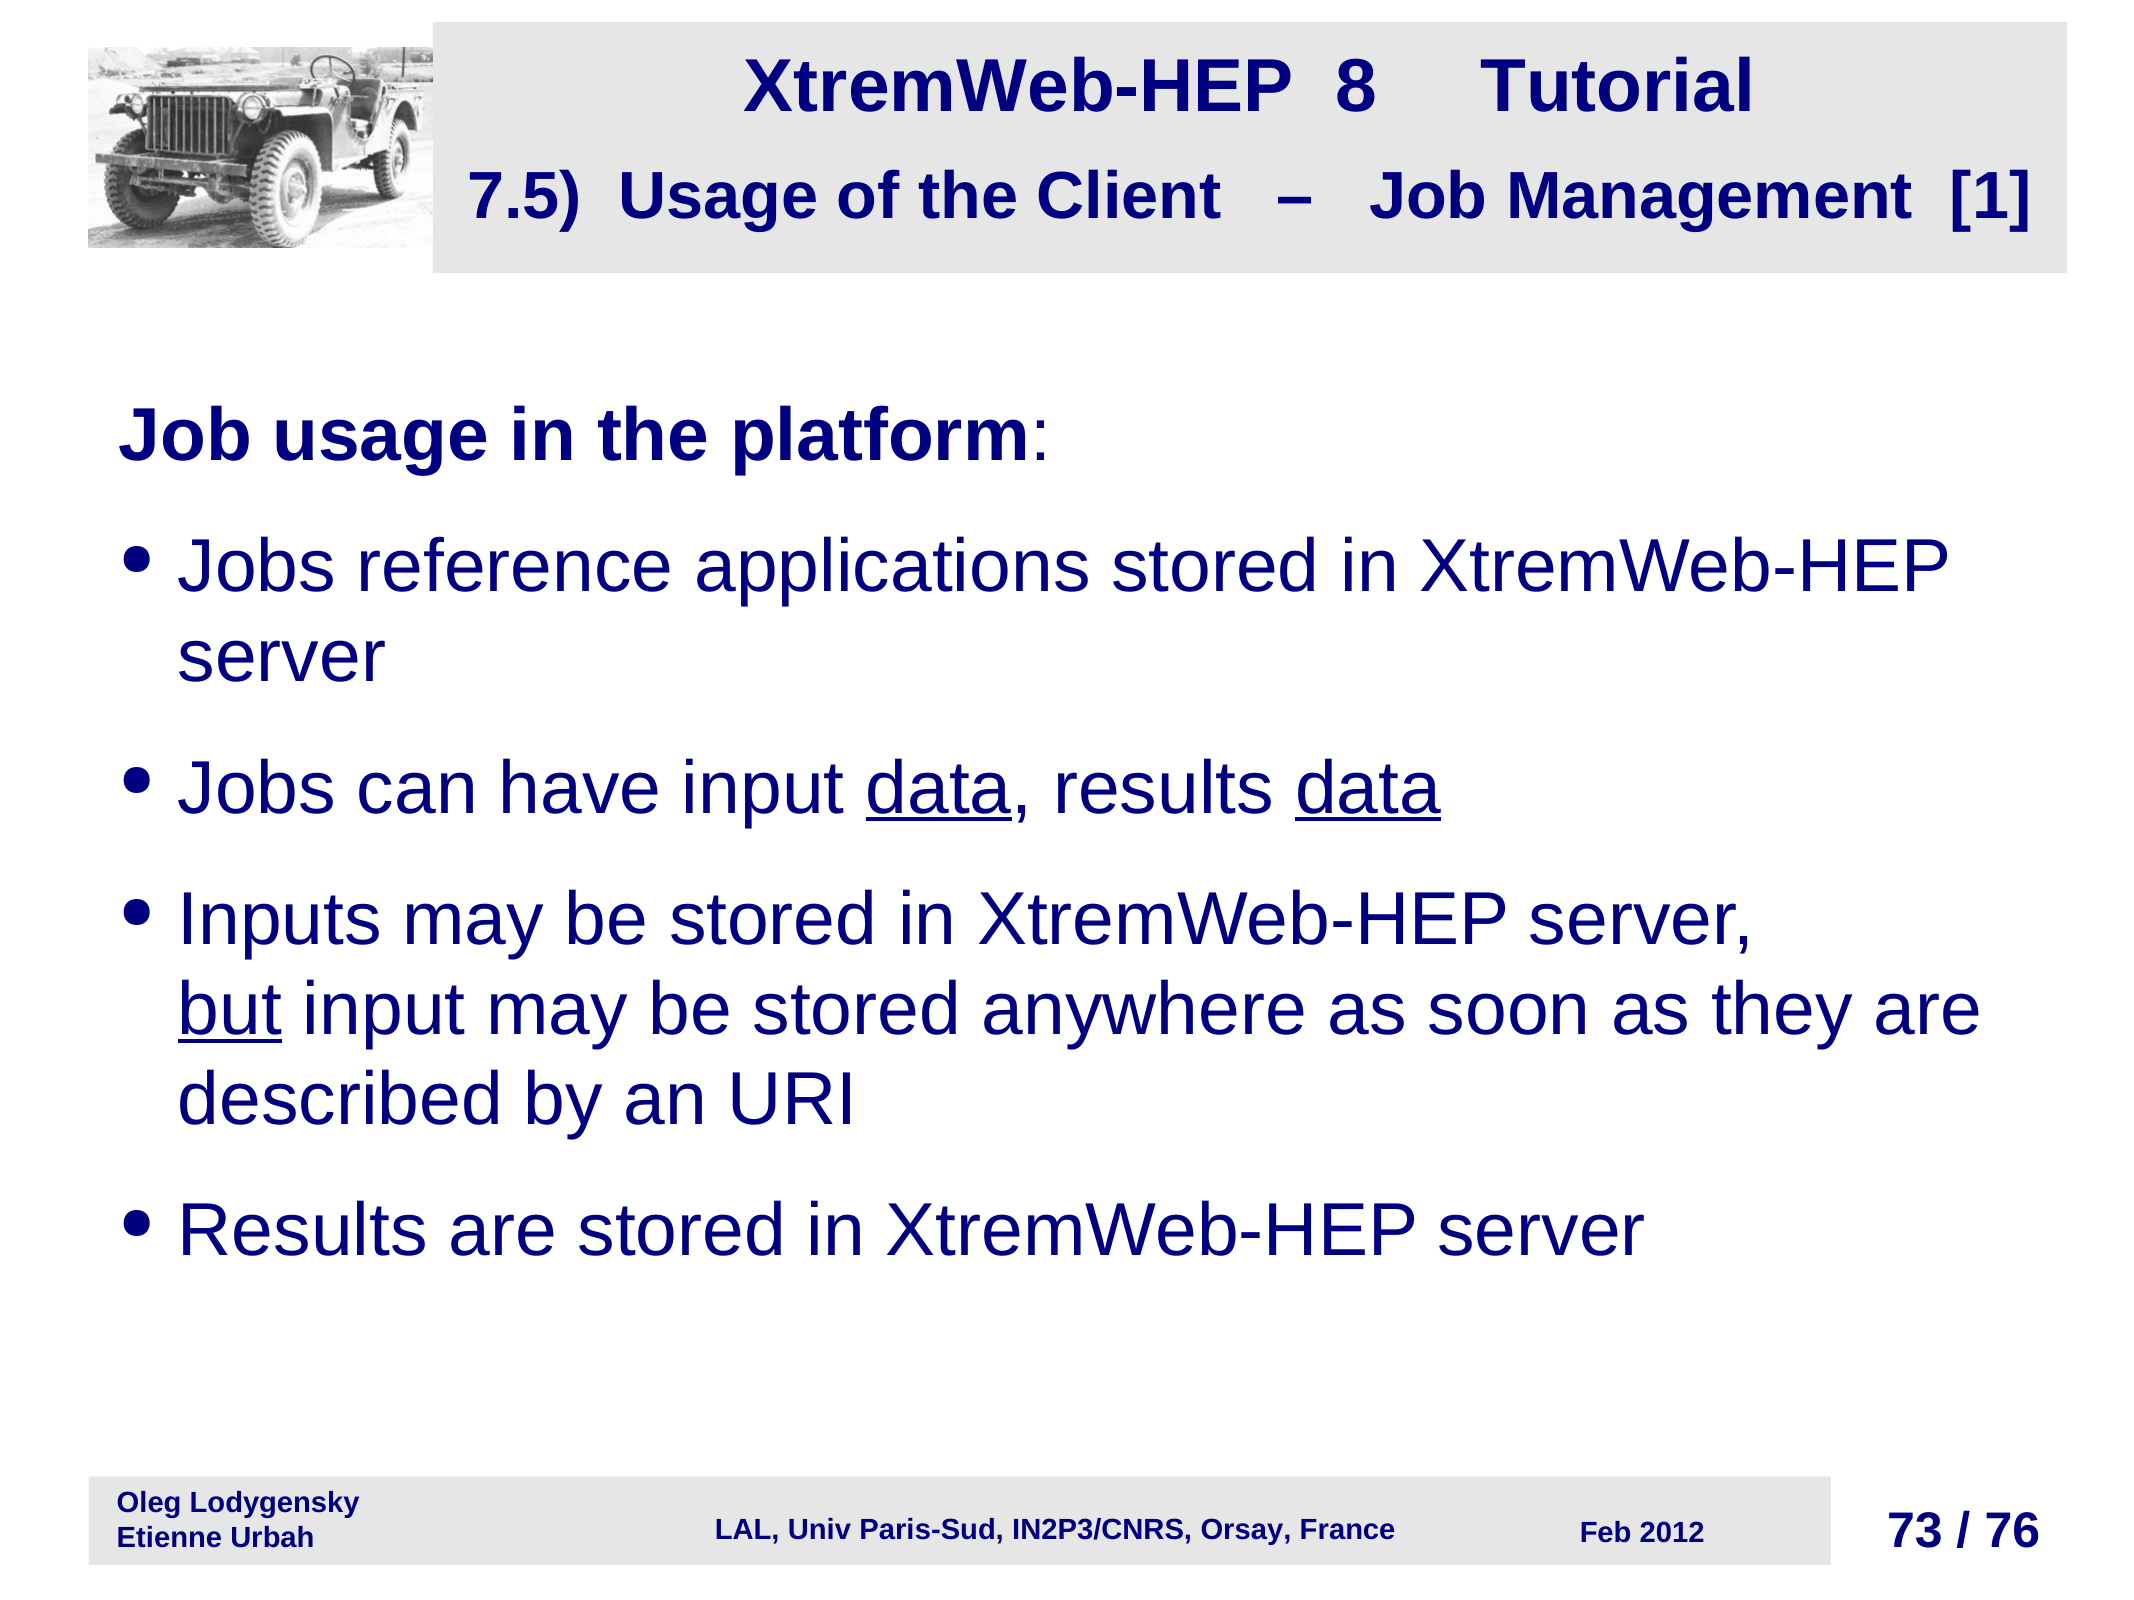

7.5) Usage of the Client – Job Management [1]
# Job usage in the platform:
Jobs reference applications stored in XtremWeb-HEP server
Jobs can have input data, results data
Inputs may be stored in XtremWeb-HEP server,
but input may be stored anywhere as soon as they are described by an URI
Results are stored in XtremWeb-HEP server
73